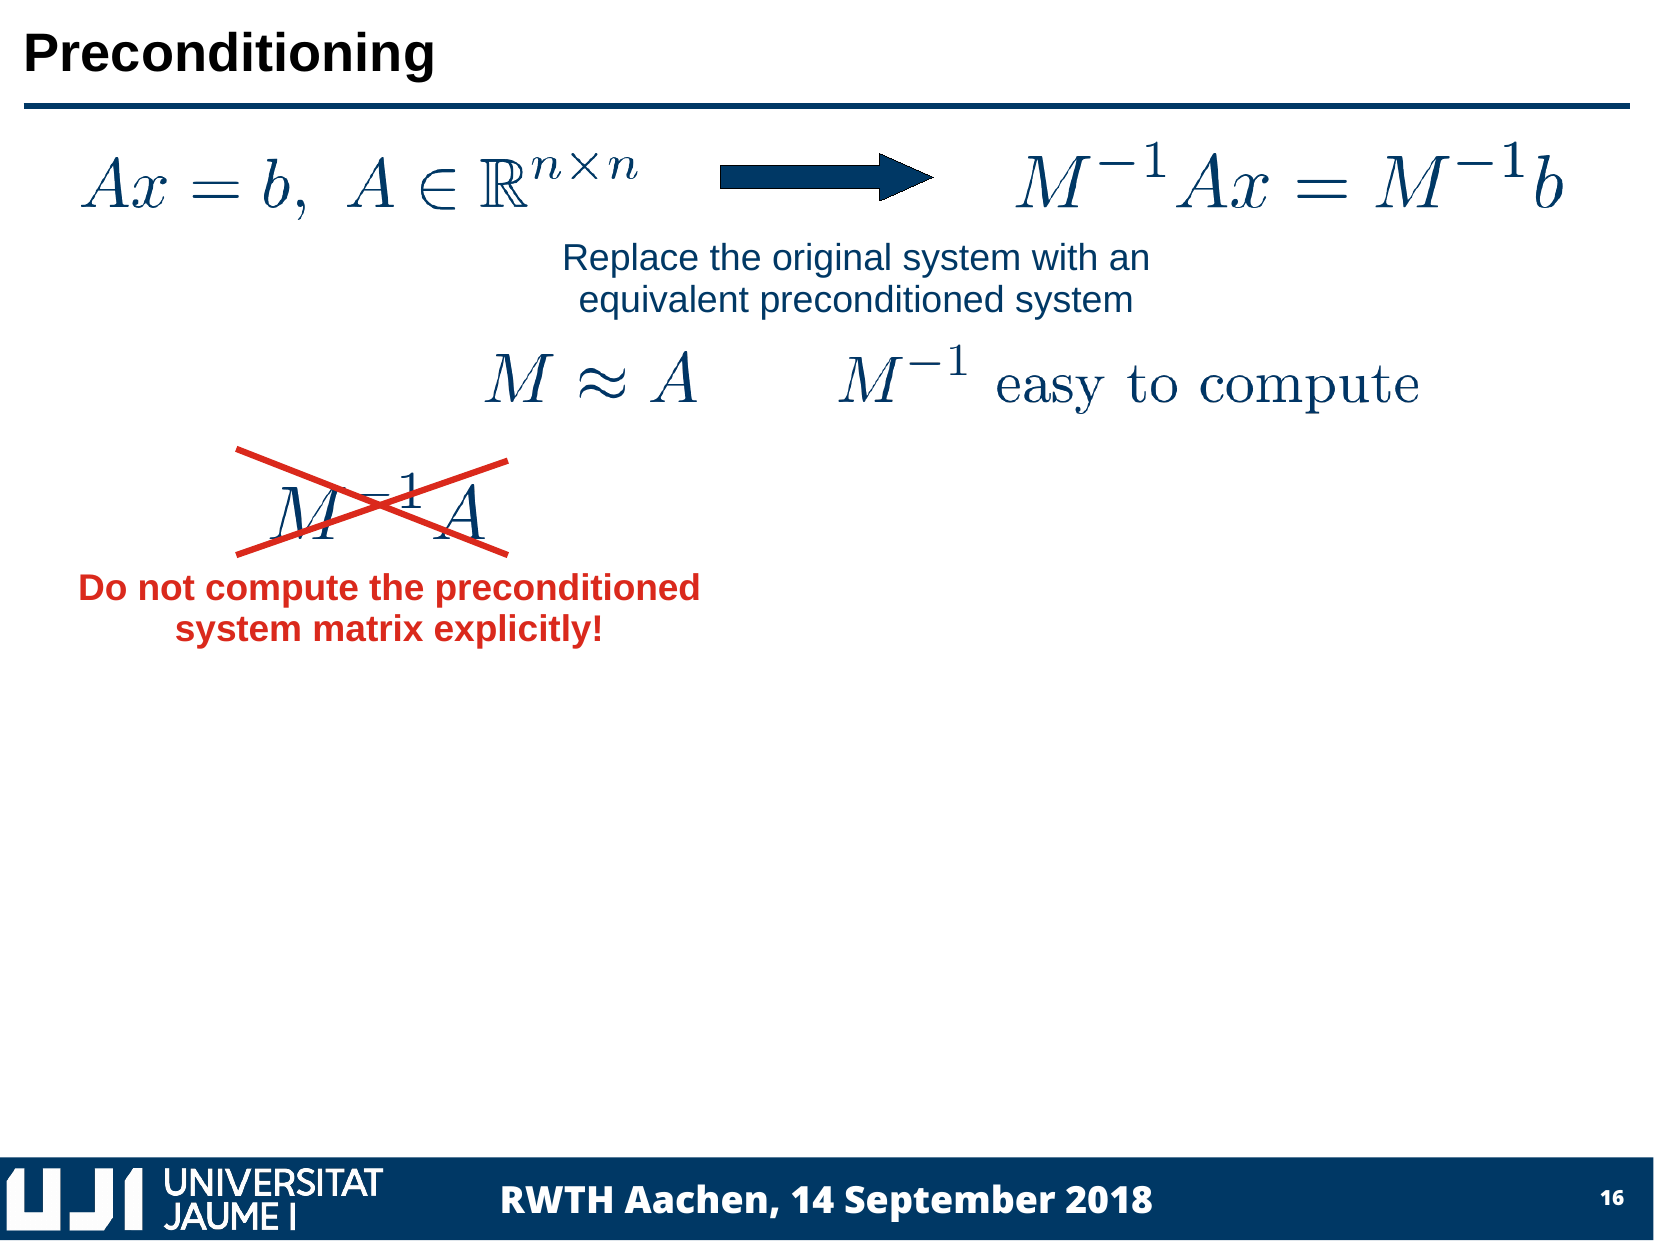

# Preconditioning
Replace the original system with an equivalent preconditioned system
Do not compute the preconditioned system matrix explicitly!
RWTH Aachen, 14 September 2018
16